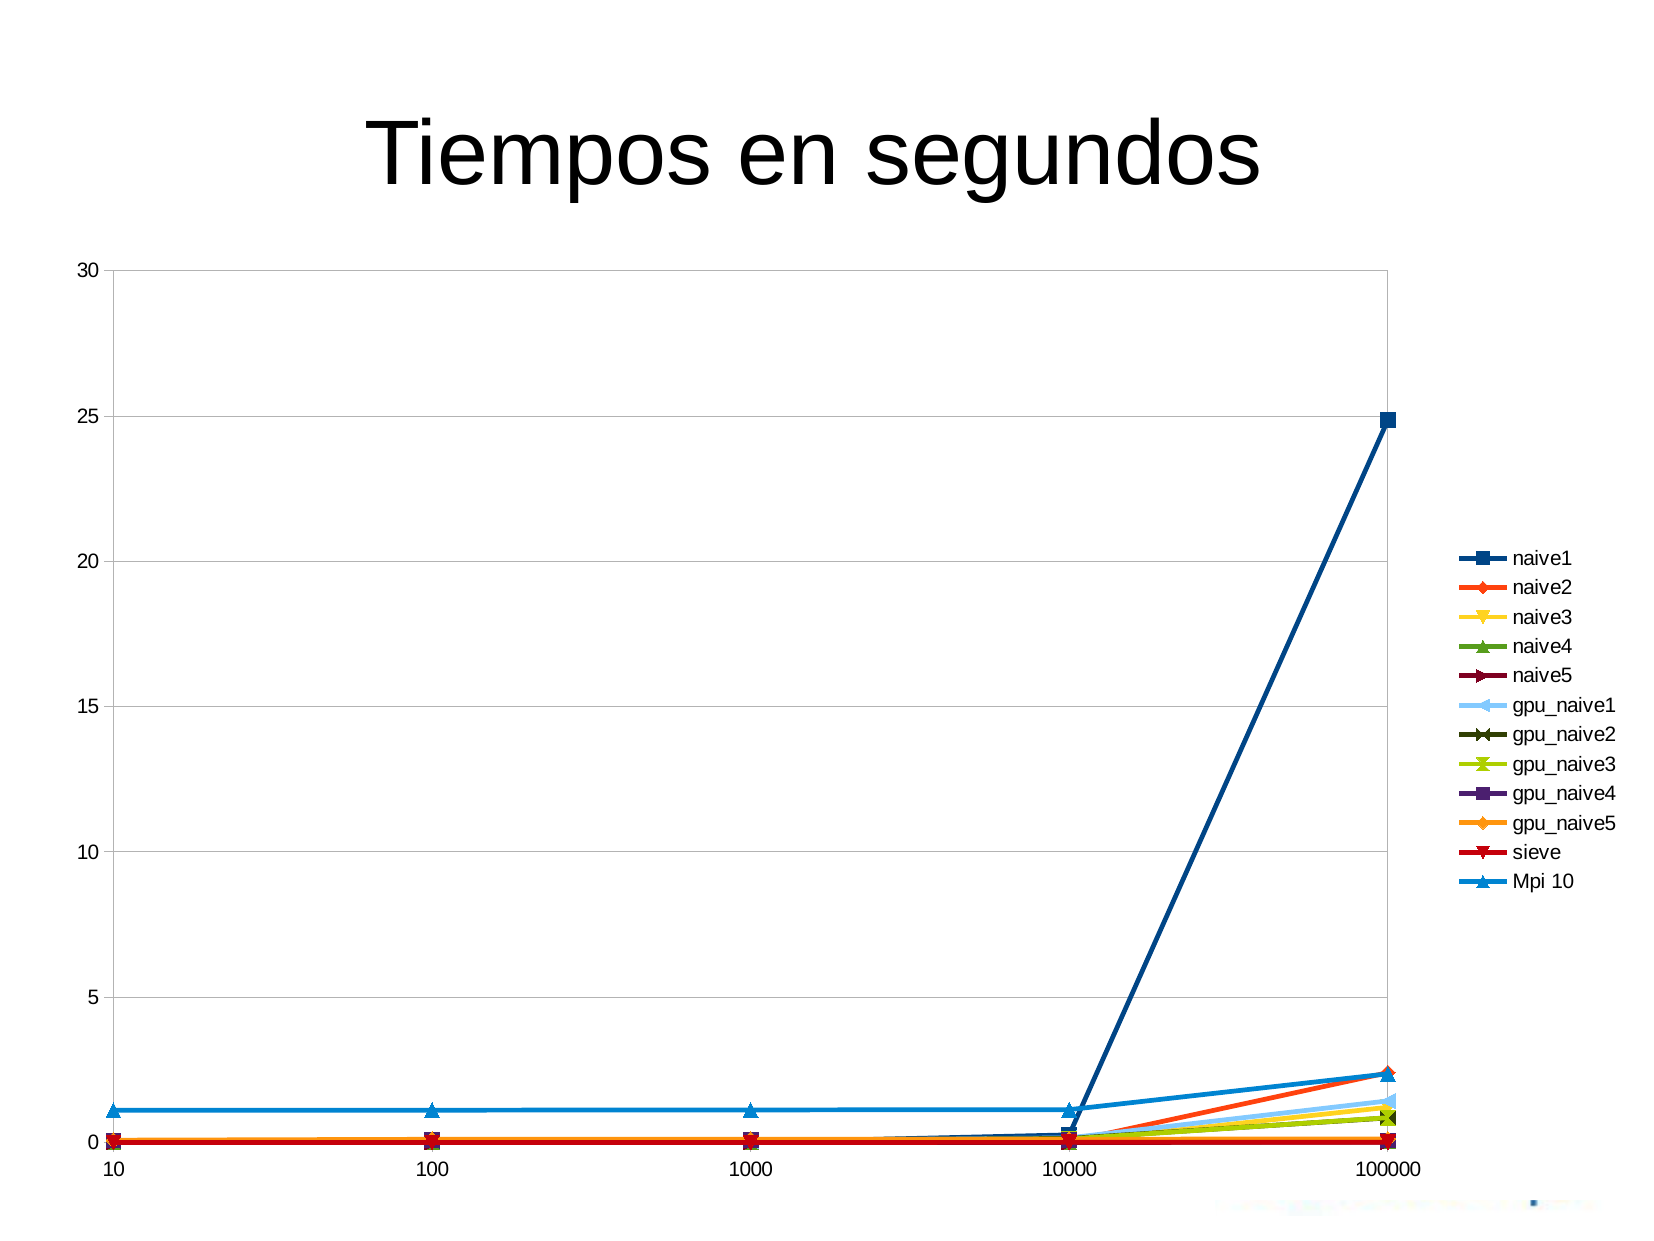

# Tiempos en segundos
### Chart
| Category | naive1 | naive2 | naive3 | naive4 | naive5 | gpu_naive1 | gpu_naive2 | gpu_naive3 | gpu_naive4 | gpu_naive5 | sieve | Mpi 10 |
|---|---|---|---|---|---|---|---|---|---|---|---|---|
| 10 | 0.004 | 0.001 | 0.001 | 0.002 | 0.001 | 0.066 | 0.069 | 0.067 | 0.072 | 0.081 | 0.004 | 1.108 |
| 100 | 0.004 | 0.001 | 0.001 | 0.002 | 0.001 | 0.069 | 0.068 | 0.069 | 0.075 | 0.111 | 0.004 | 1.112 |
| 1000 | 0.012 | 0.002 | 0.001 | 0.002 | 0.002 | 0.065 | 0.087 | 0.071 | 0.084 | 0.117 | 0.004 | 1.12 |
| 10000 | 0.264 | 0.032 | 0.031 | 0.003 | 0.002 | 0.159 | 0.14 | 0.122 | 0.084 | 0.115 | 0.005 | 1.131 |
| 100000 | 24.861 | 2.403 | 1.213 | 0.034 | 0.011 | 1.432 | 0.847 | 0.855 | 0.073 | 0.12 | 0.012 | 2.364 |